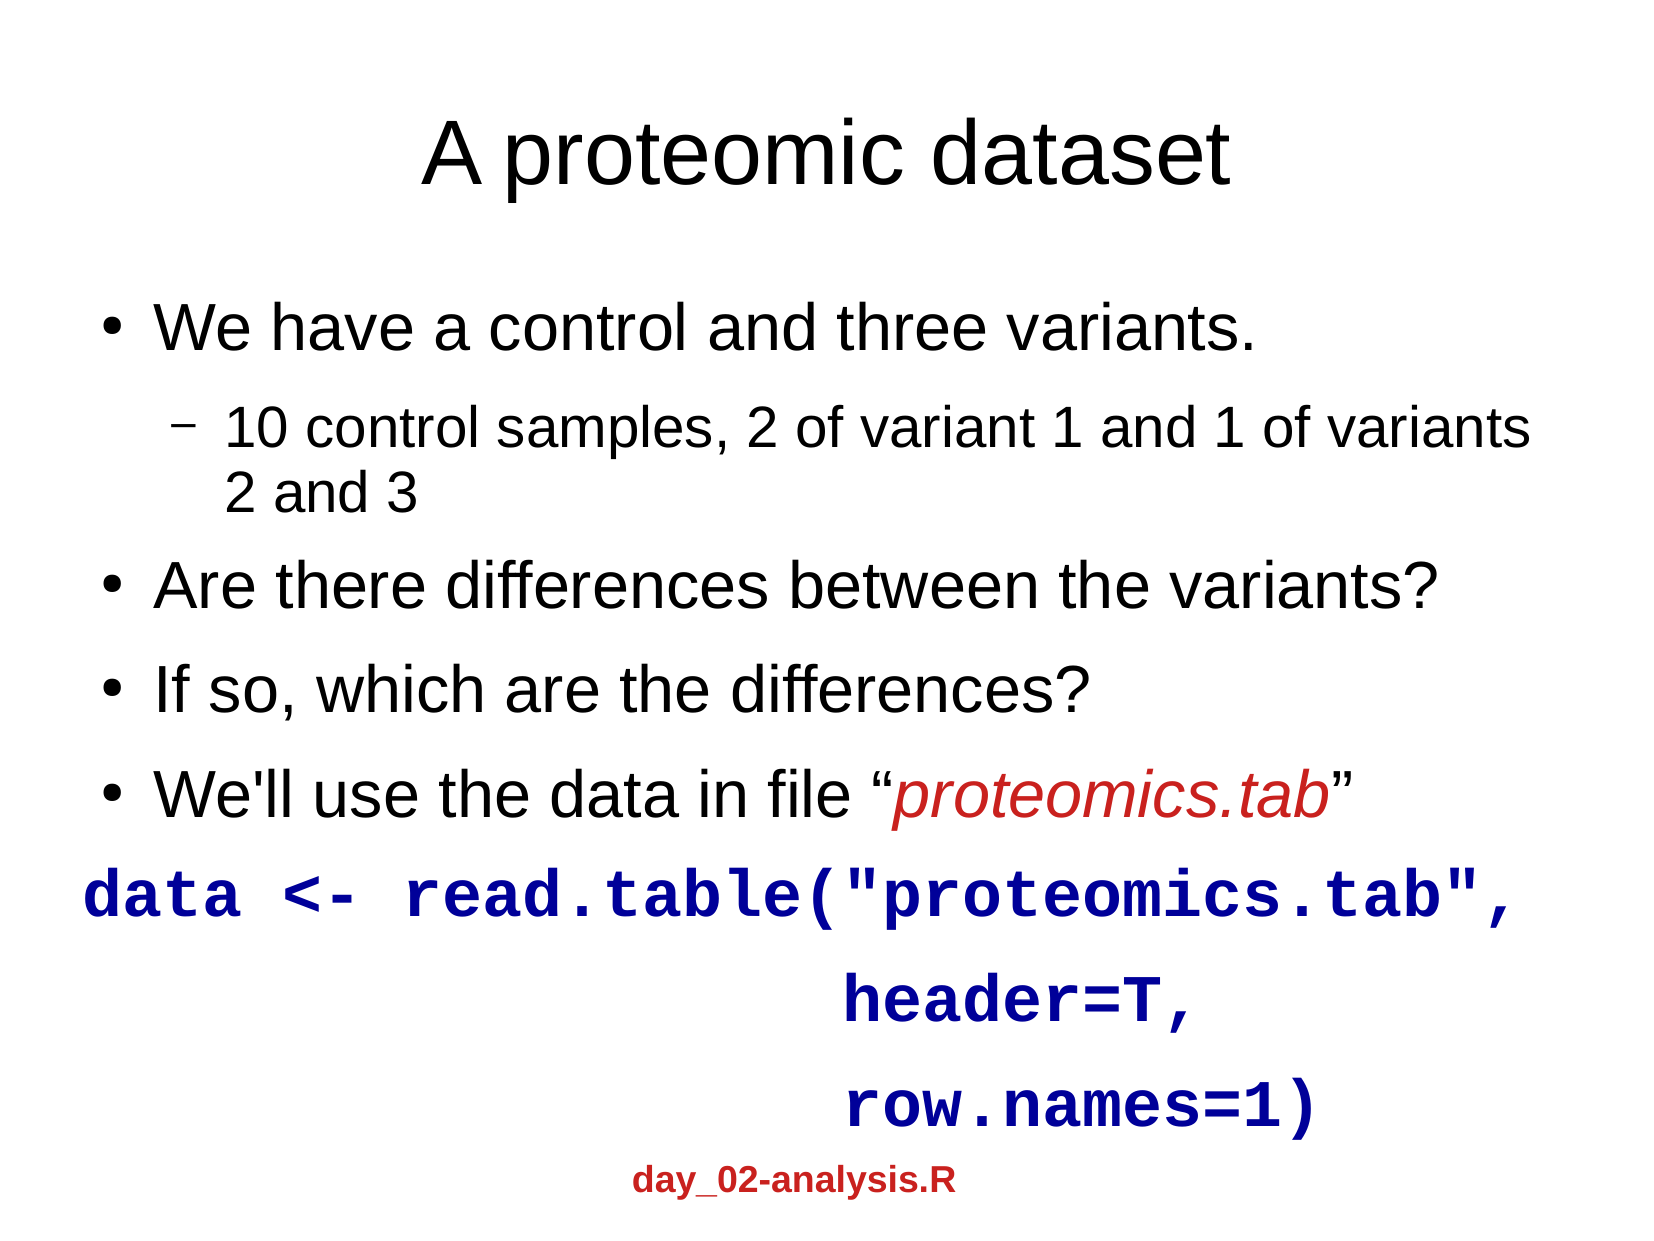

# A proteomic dataset
We have a control and three variants.
10 control samples, 2 of variant 1 and 1 of variants 2 and 3
Are there differences between the variants?
If so, which are the differences?
We'll use the data in file “proteomics.tab”
data <- read.table("proteomics.tab",
 header=T,
 row.names=1)
day_02-analysis.R